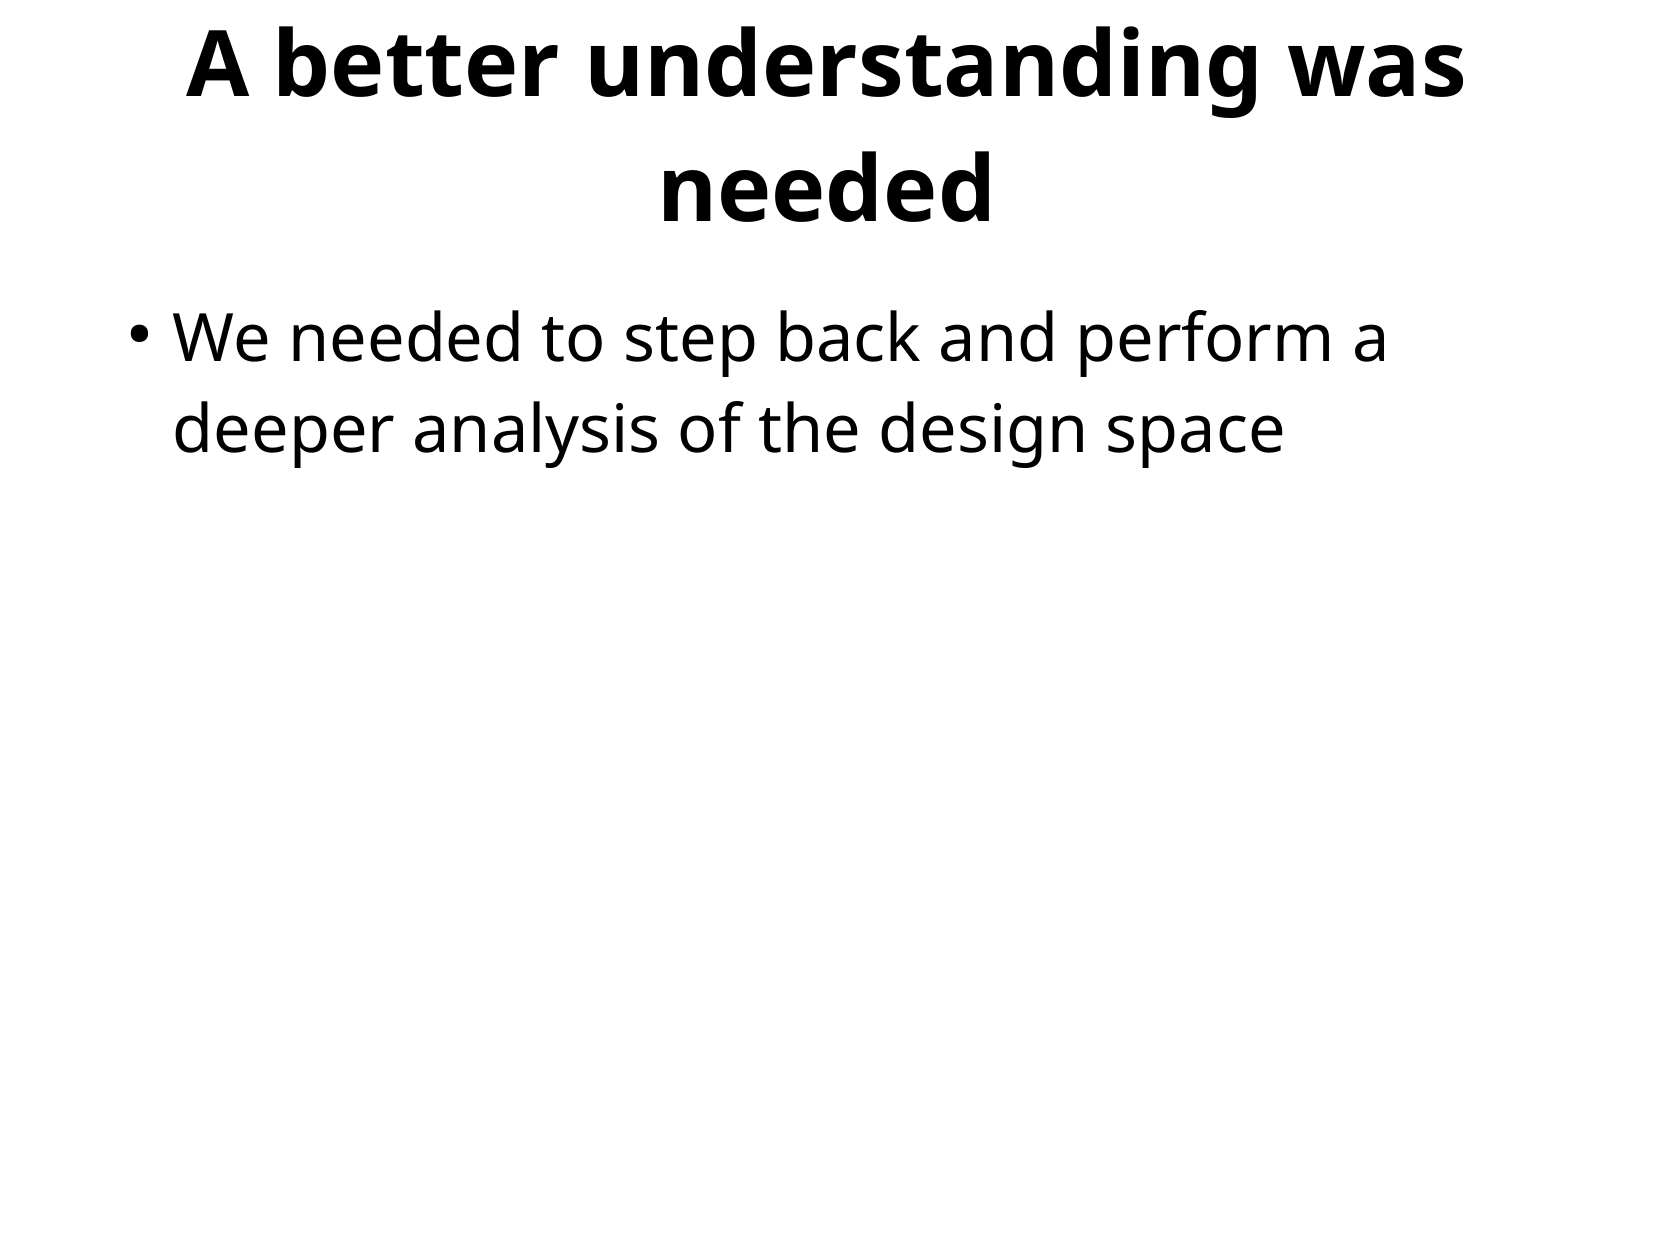

# A better understanding was needed
We needed to step back and perform a deeper analysis of the design space